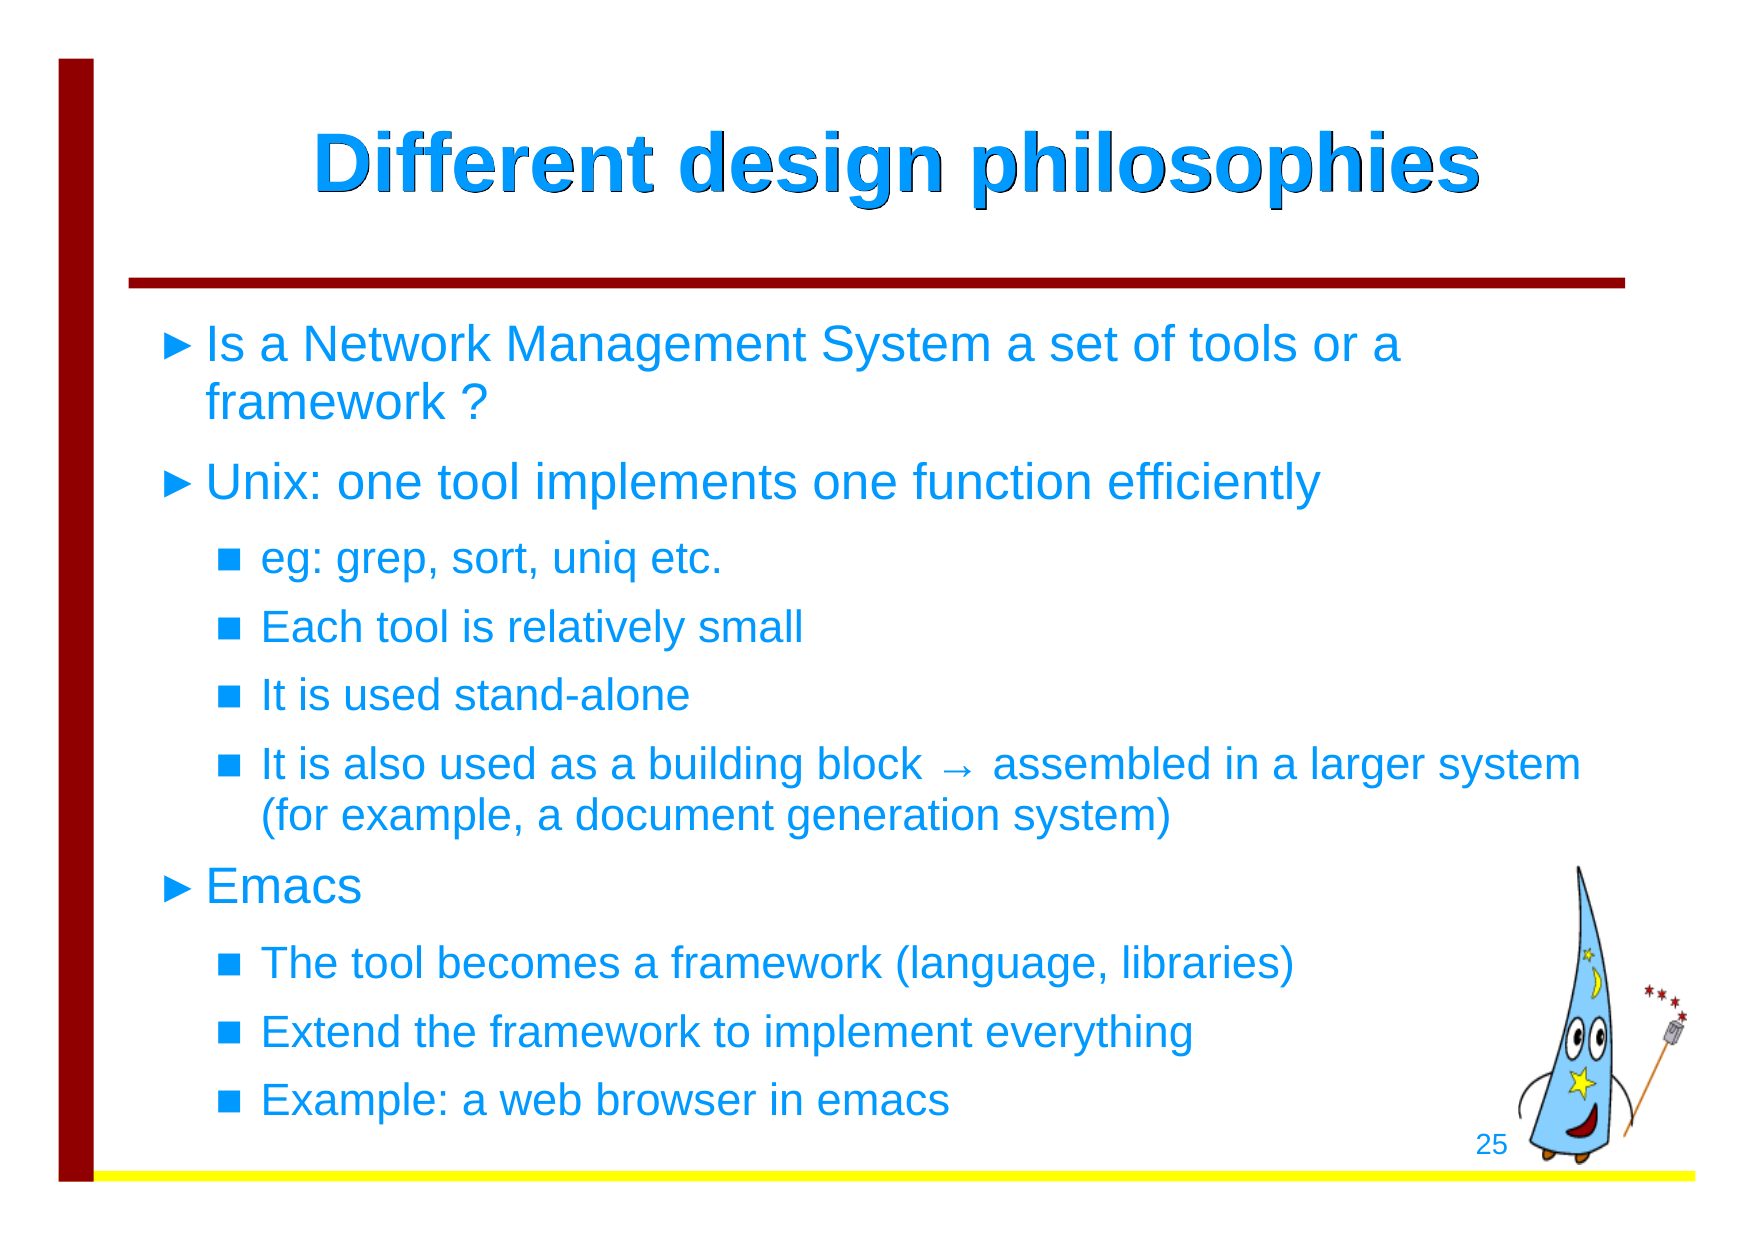

# Different design philosophies
Is a Network Management System a set of tools or a framework ?
Unix: one tool implements one function efficiently
eg: grep, sort, uniq etc.
Each tool is relatively small
It is used stand-alone
It is also used as a building block → assembled in a larger system (for example, a document generation system)
Emacs
The tool becomes a framework (language, libraries)
Extend the framework to implement everything
Example: a web browser in emacs
25